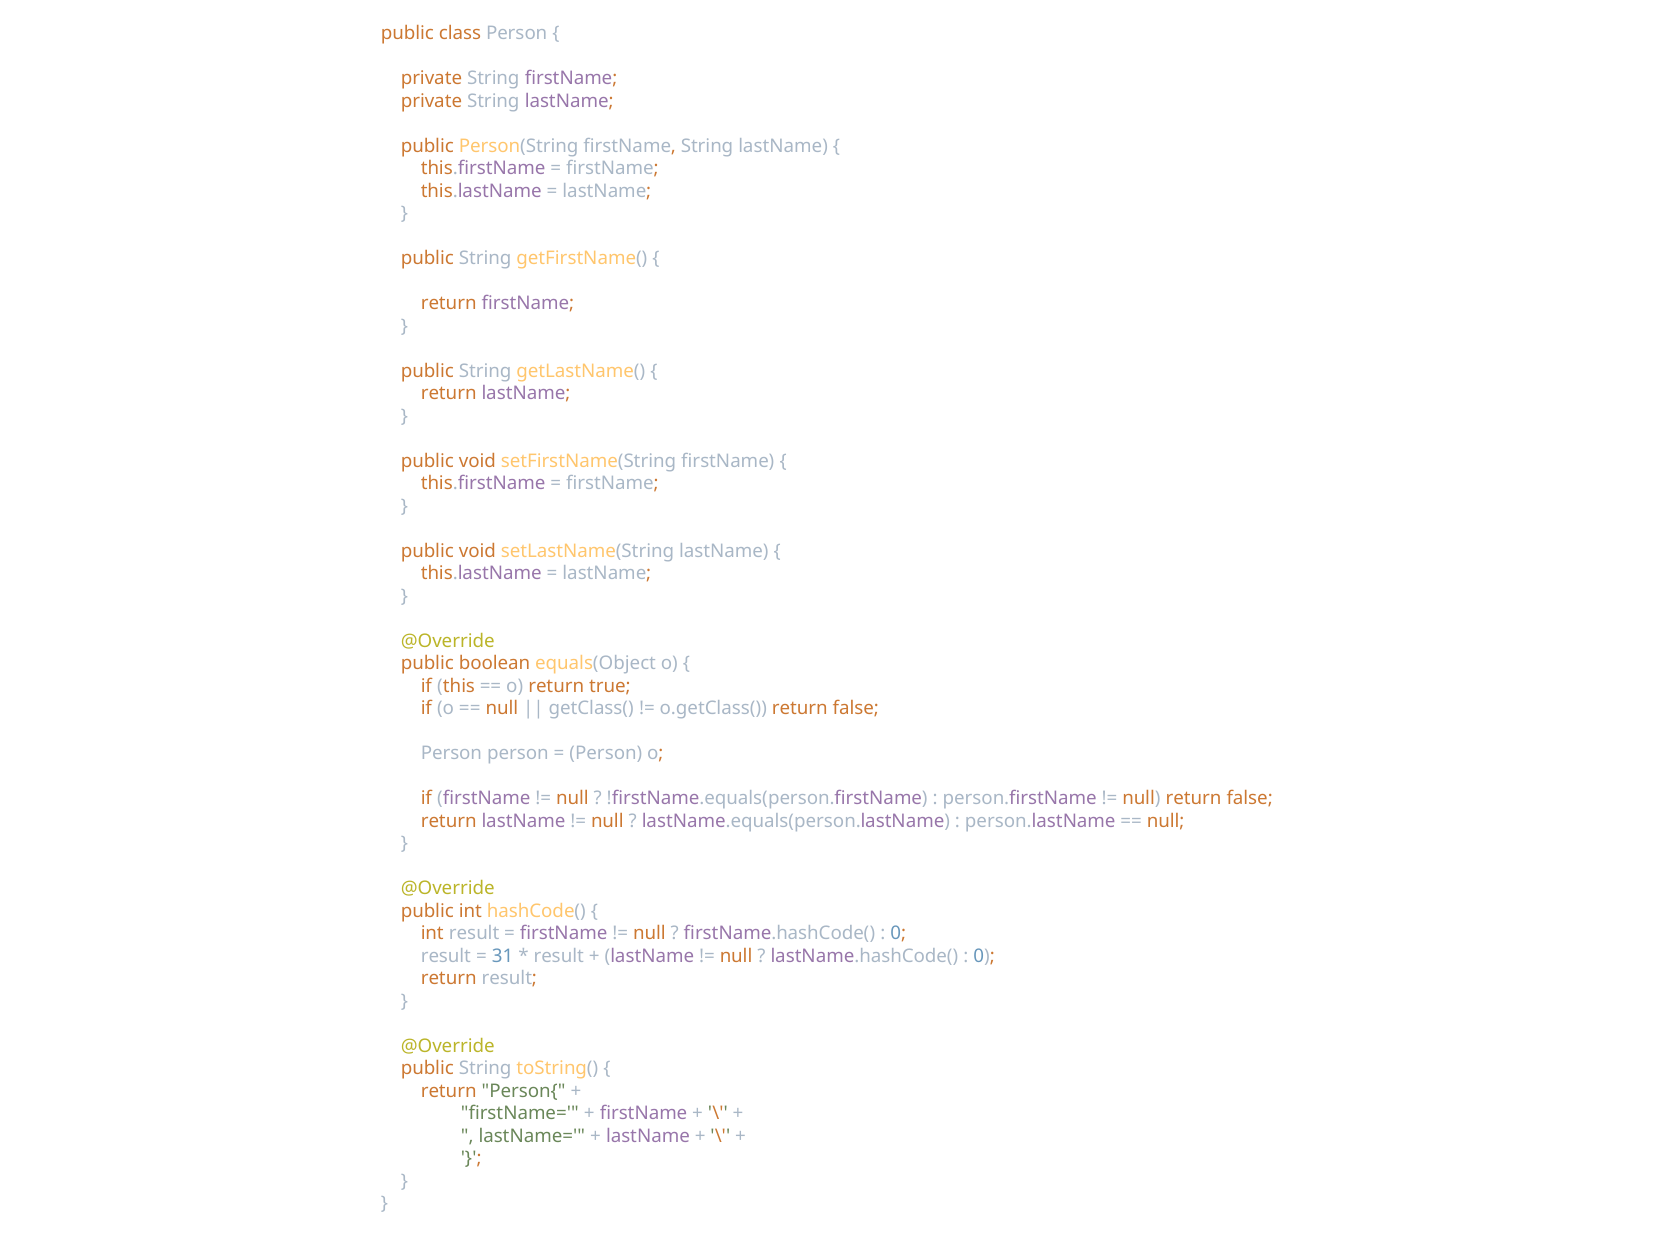

public class Person {
 private String firstName;
 private String lastName;
 public Person(String firstName, String lastName) {
 this.firstName = firstName;
 this.lastName = lastName;
 }
 public String getFirstName() {
 return firstName;
 }
 public String getLastName() {
 return lastName;
 }
 public void setFirstName(String firstName) {
 this.firstName = firstName;
 }
 public void setLastName(String lastName) {
 this.lastName = lastName;
 }
 @Override
 public boolean equals(Object o) {
 if (this == o) return true;
 if (o == null || getClass() != o.getClass()) return false;
 Person person = (Person) o;
 if (firstName != null ? !firstName.equals(person.firstName) : person.firstName != null) return false;
 return lastName != null ? lastName.equals(person.lastName) : person.lastName == null;
 }
 @Override
 public int hashCode() {
 int result = firstName != null ? firstName.hashCode() : 0;
 result = 31 * result + (lastName != null ? lastName.hashCode() : 0);
 return result;
 }
 @Override
 public String toString() {
 return "Person{" +
 "firstName='" + firstName + '\'' +
 ", lastName='" + lastName + '\'' +
 '}';
 }
}
Concise?